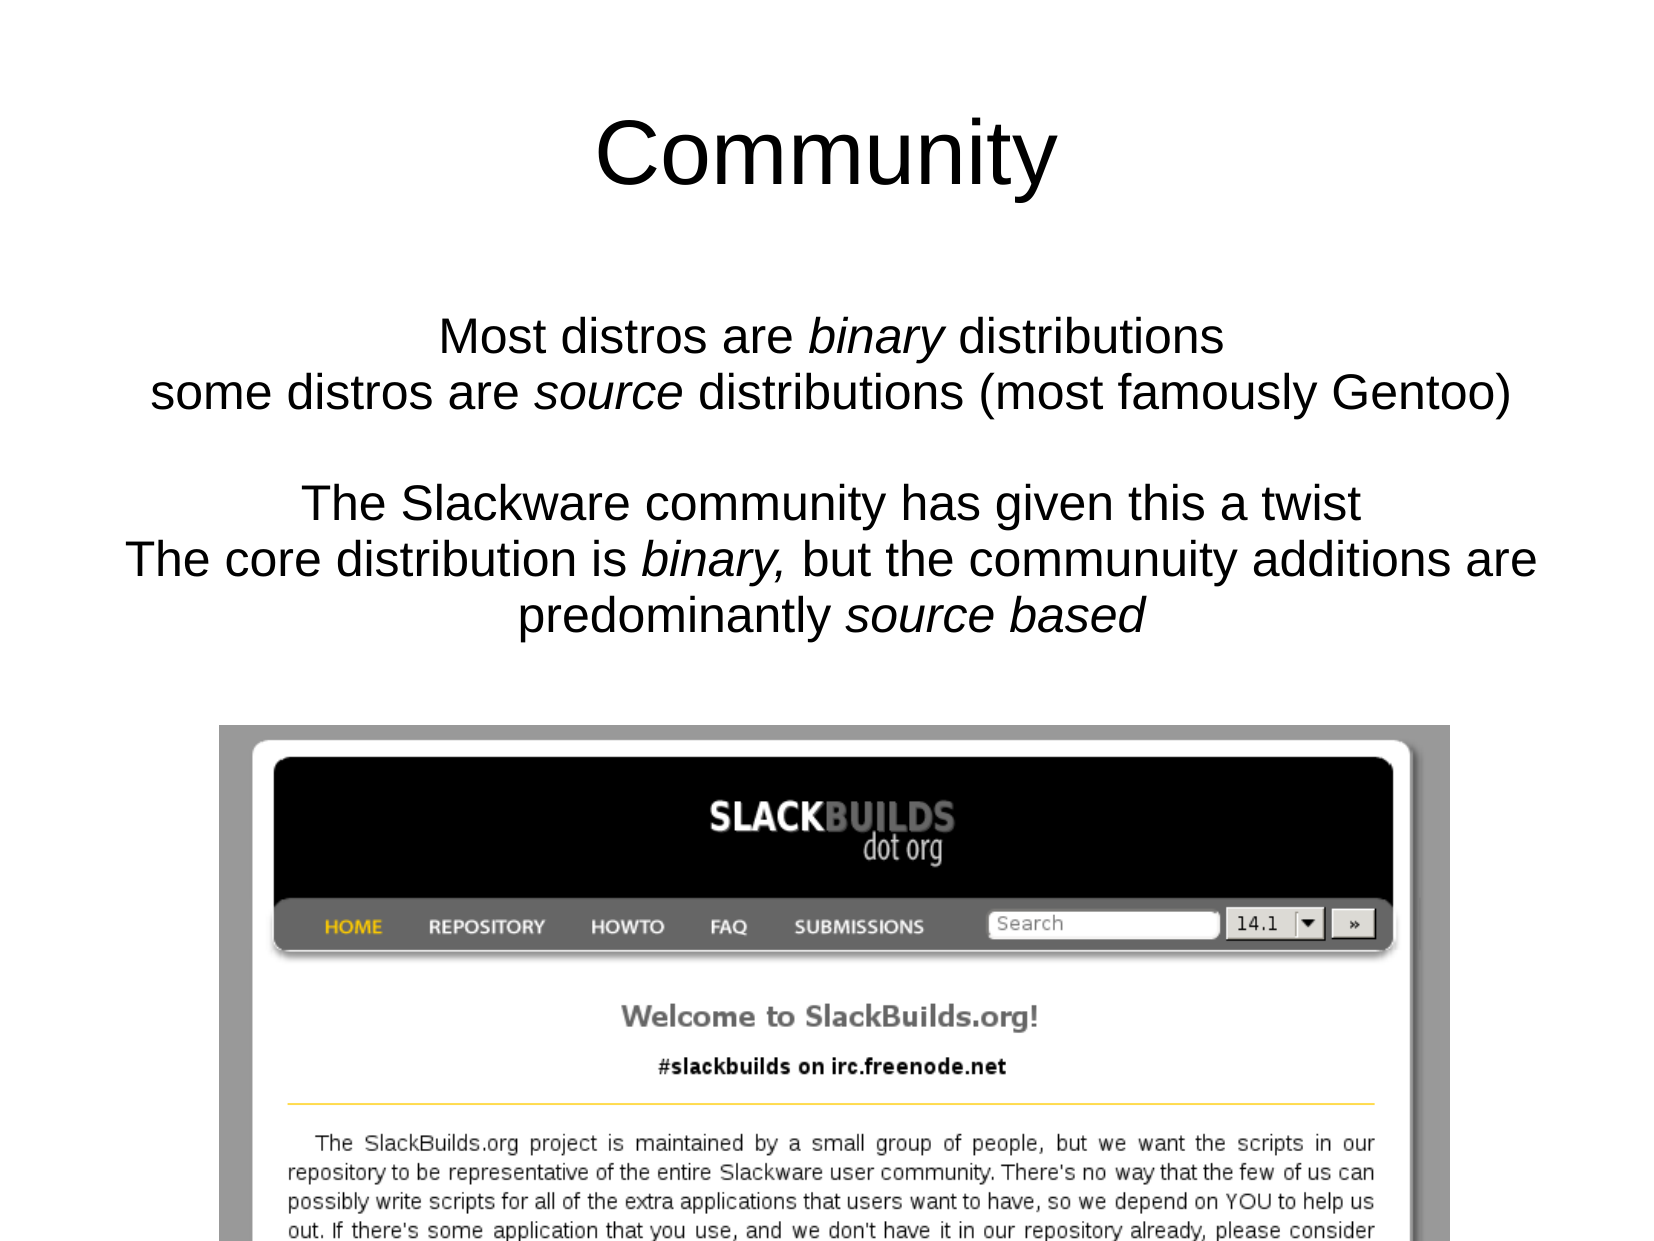

# Community
Most distros are binary distributions
some distros are source distributions (most famously Gentoo)
The Slackware community has given this a twist
The core distribution is binary, but the communuity additions are predominantly source based